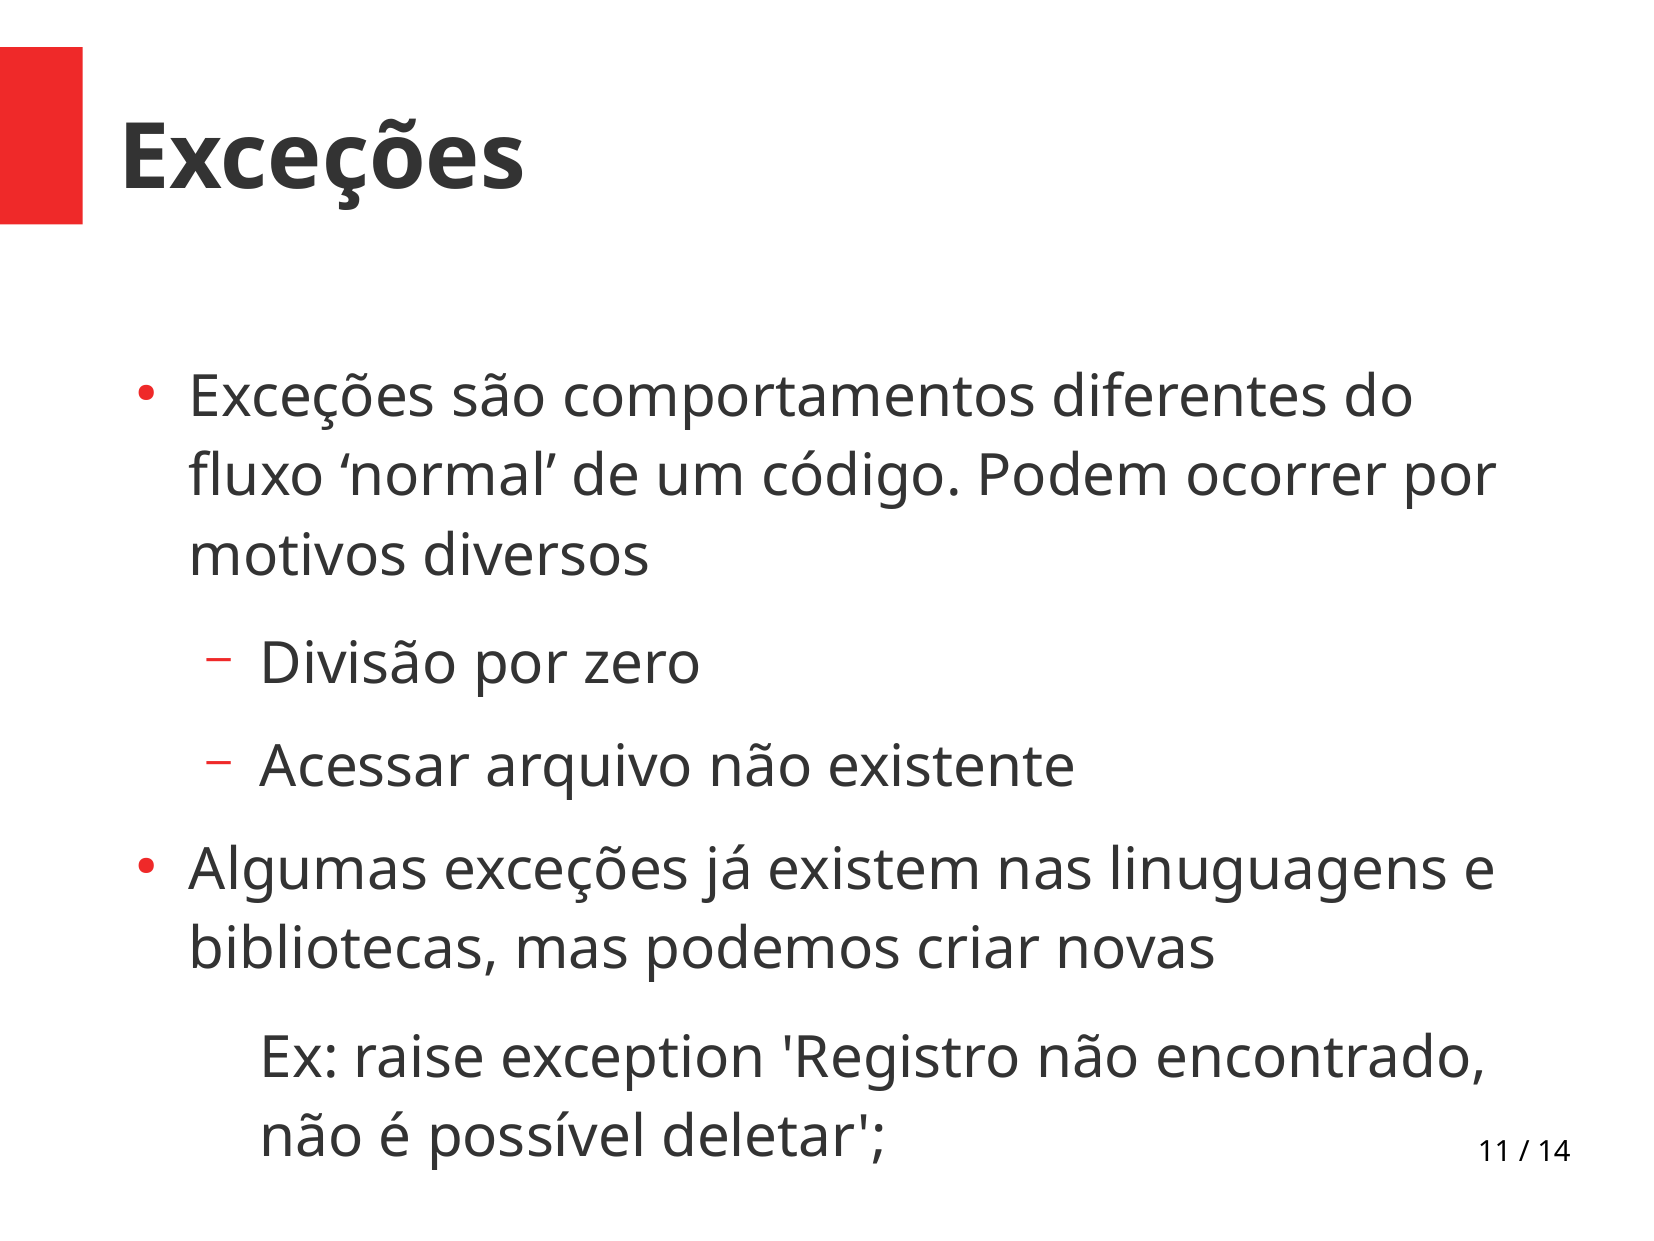

# Exceções
Exceções são comportamentos diferentes do fluxo ‘normal’ de um código. Podem ocorrer por motivos diversos
Divisão por zero
Acessar arquivo não existente
Algumas exceções já existem nas linuguagens e bibliotecas, mas podemos criar novas
Ex: raise exception 'Registro não encontrado, não é possível deletar';
11